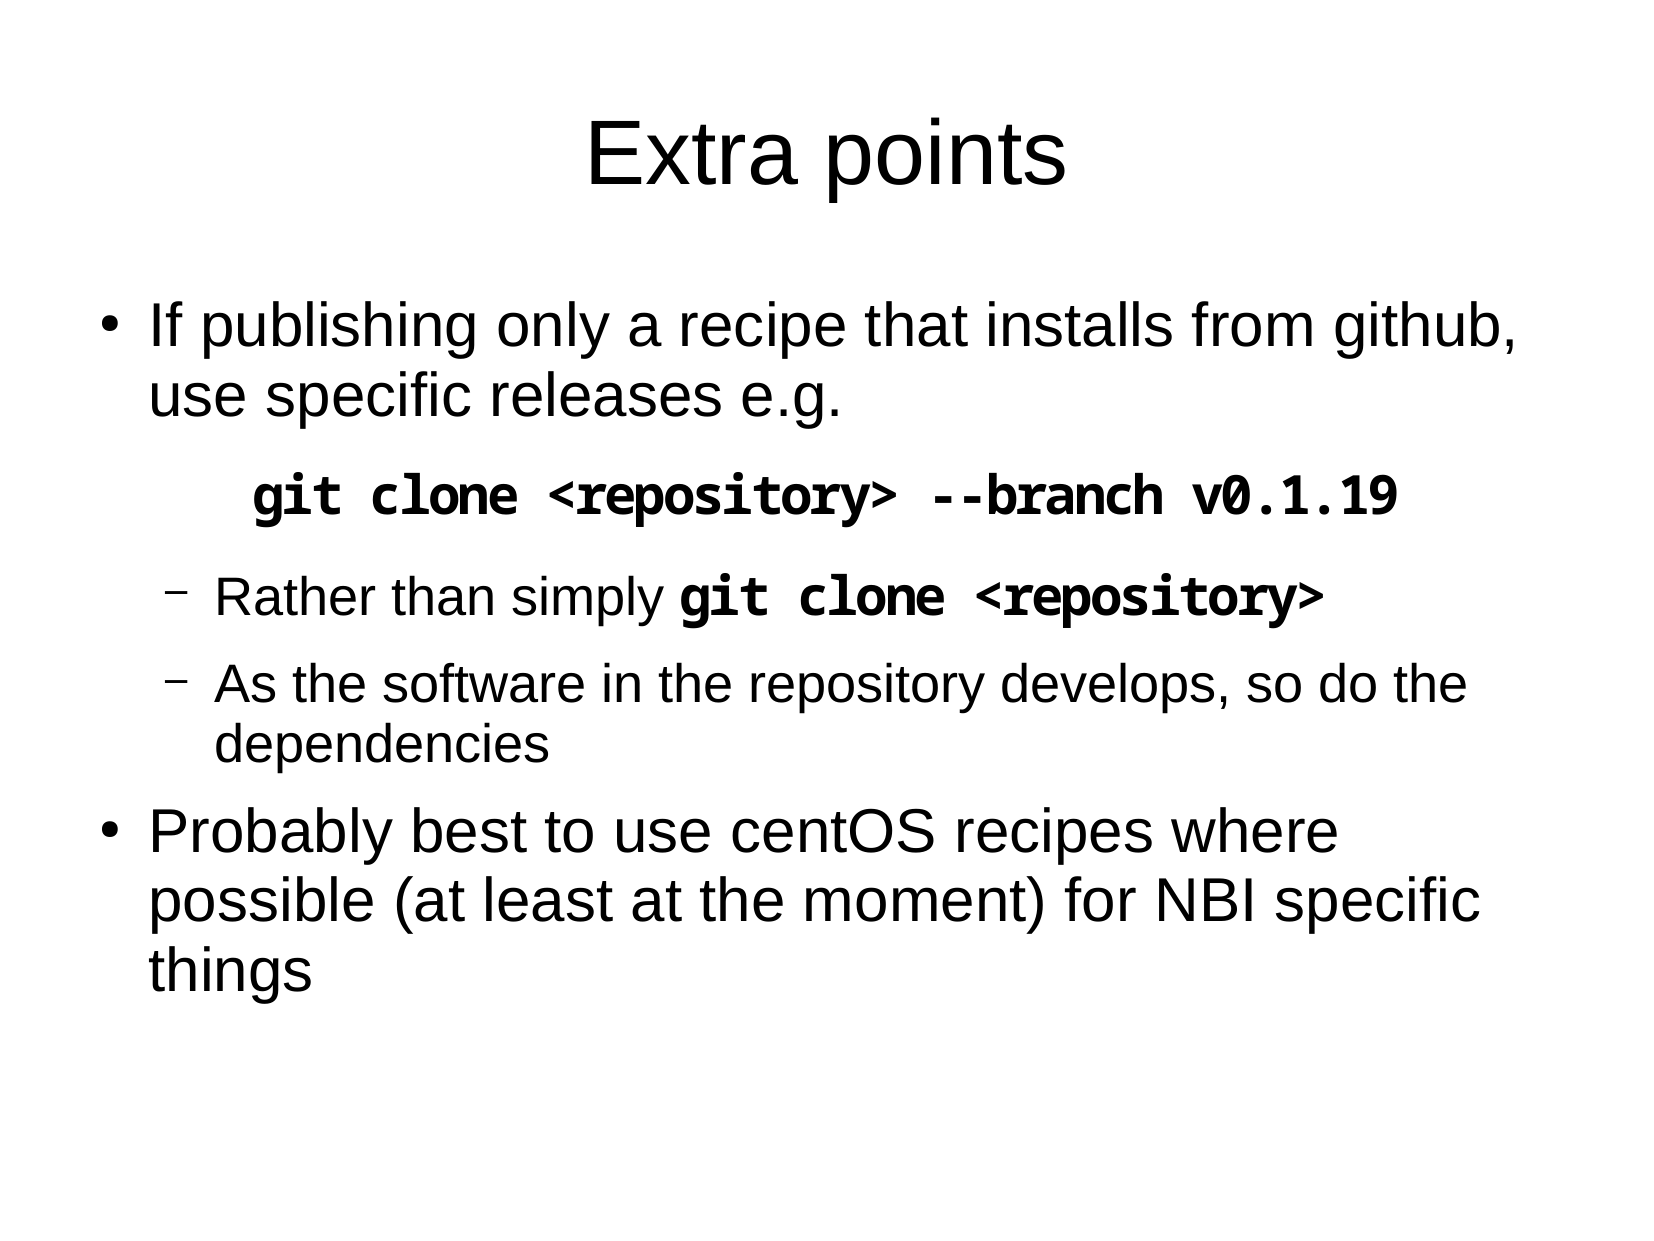

# Extra points
If publishing only a recipe that installs from github, use specific releases e.g.
git clone <repository> --branch v0.1.19
Rather than simply git clone <repository>
As the software in the repository develops, so do the dependencies
Probably best to use centOS recipes where possible (at least at the moment) for NBI specific things